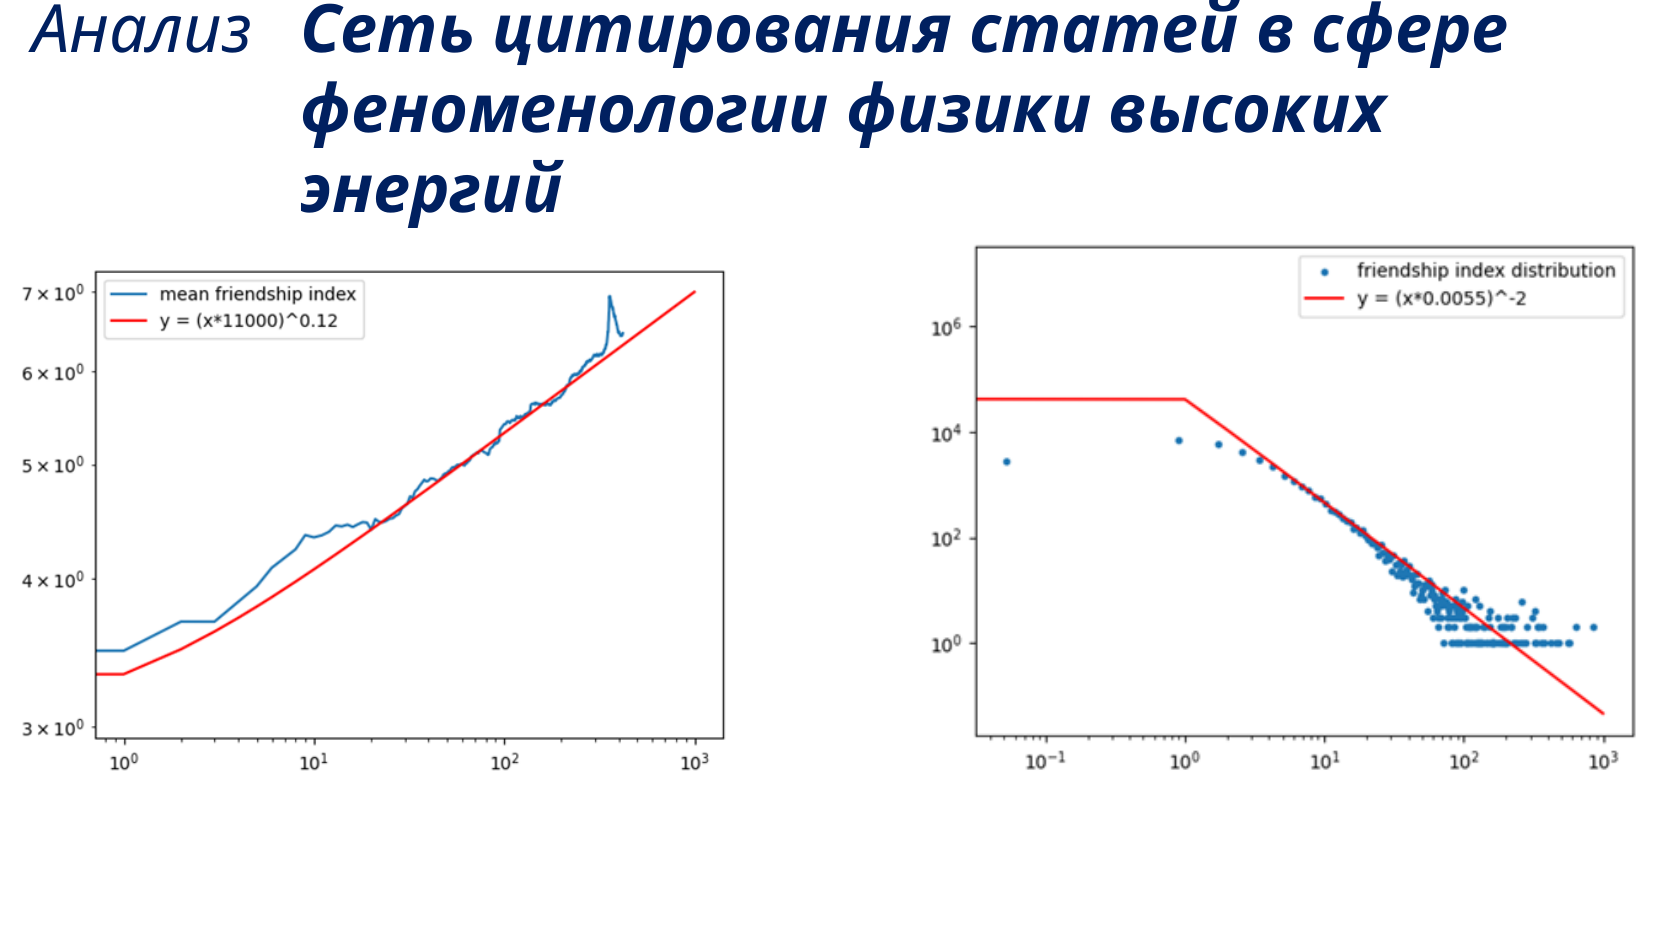

Анализ
Сеть цитирования статей в сфере феноменологии физики высоких энергий